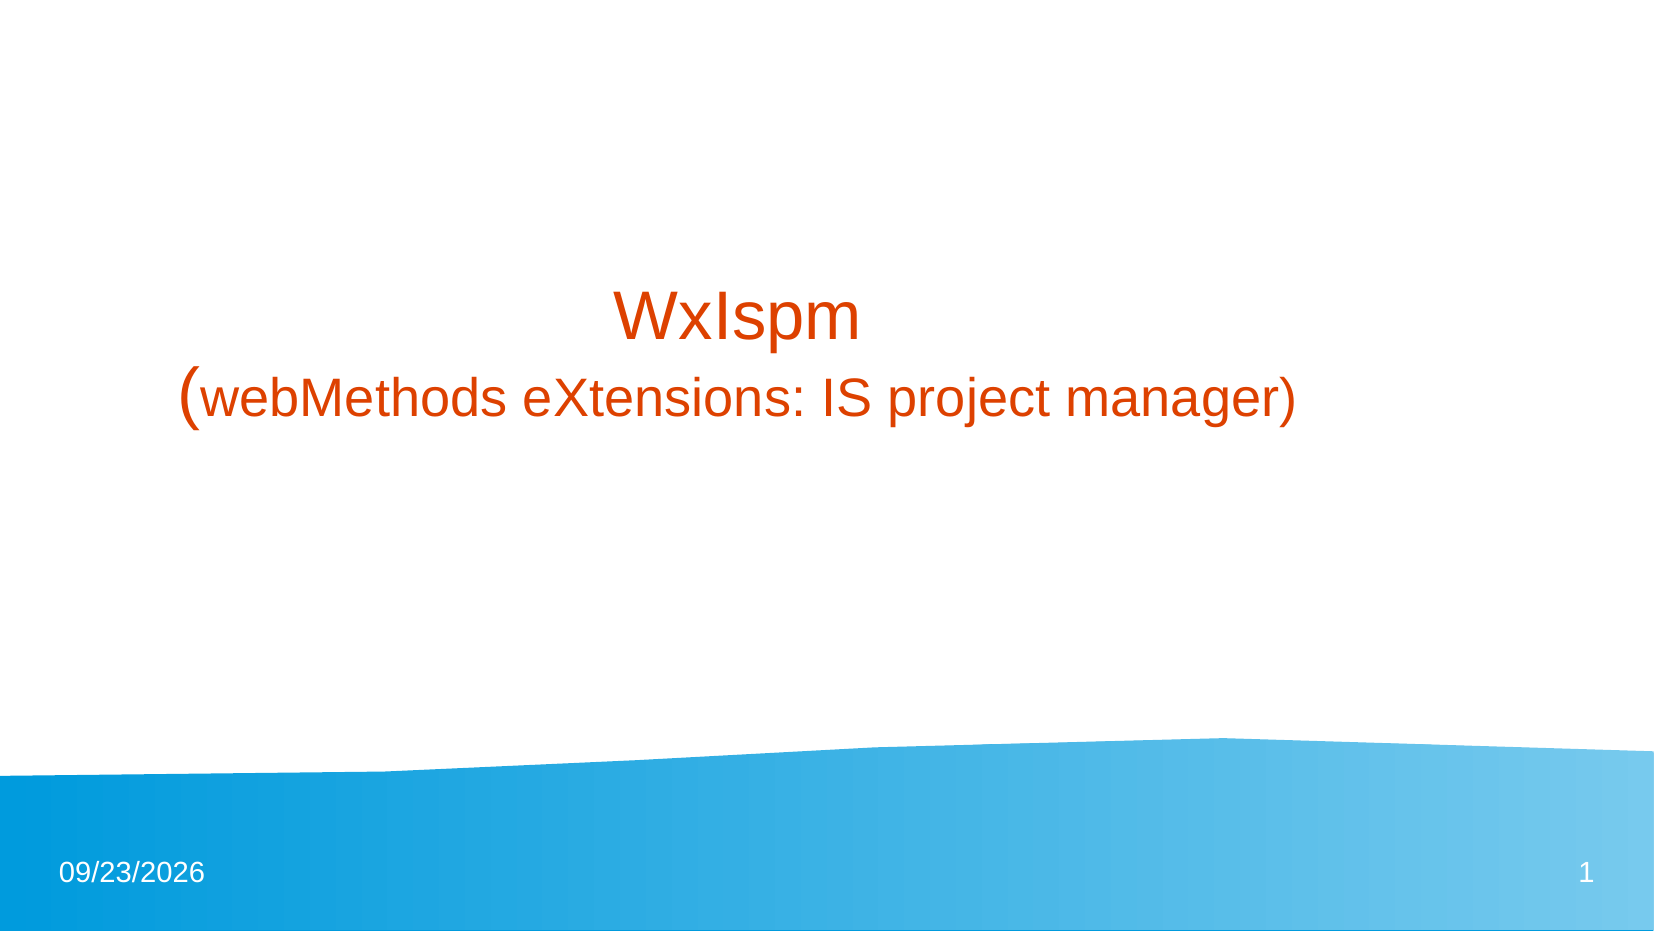

# WxIspm (webMethods eXtensions: IS project manager)